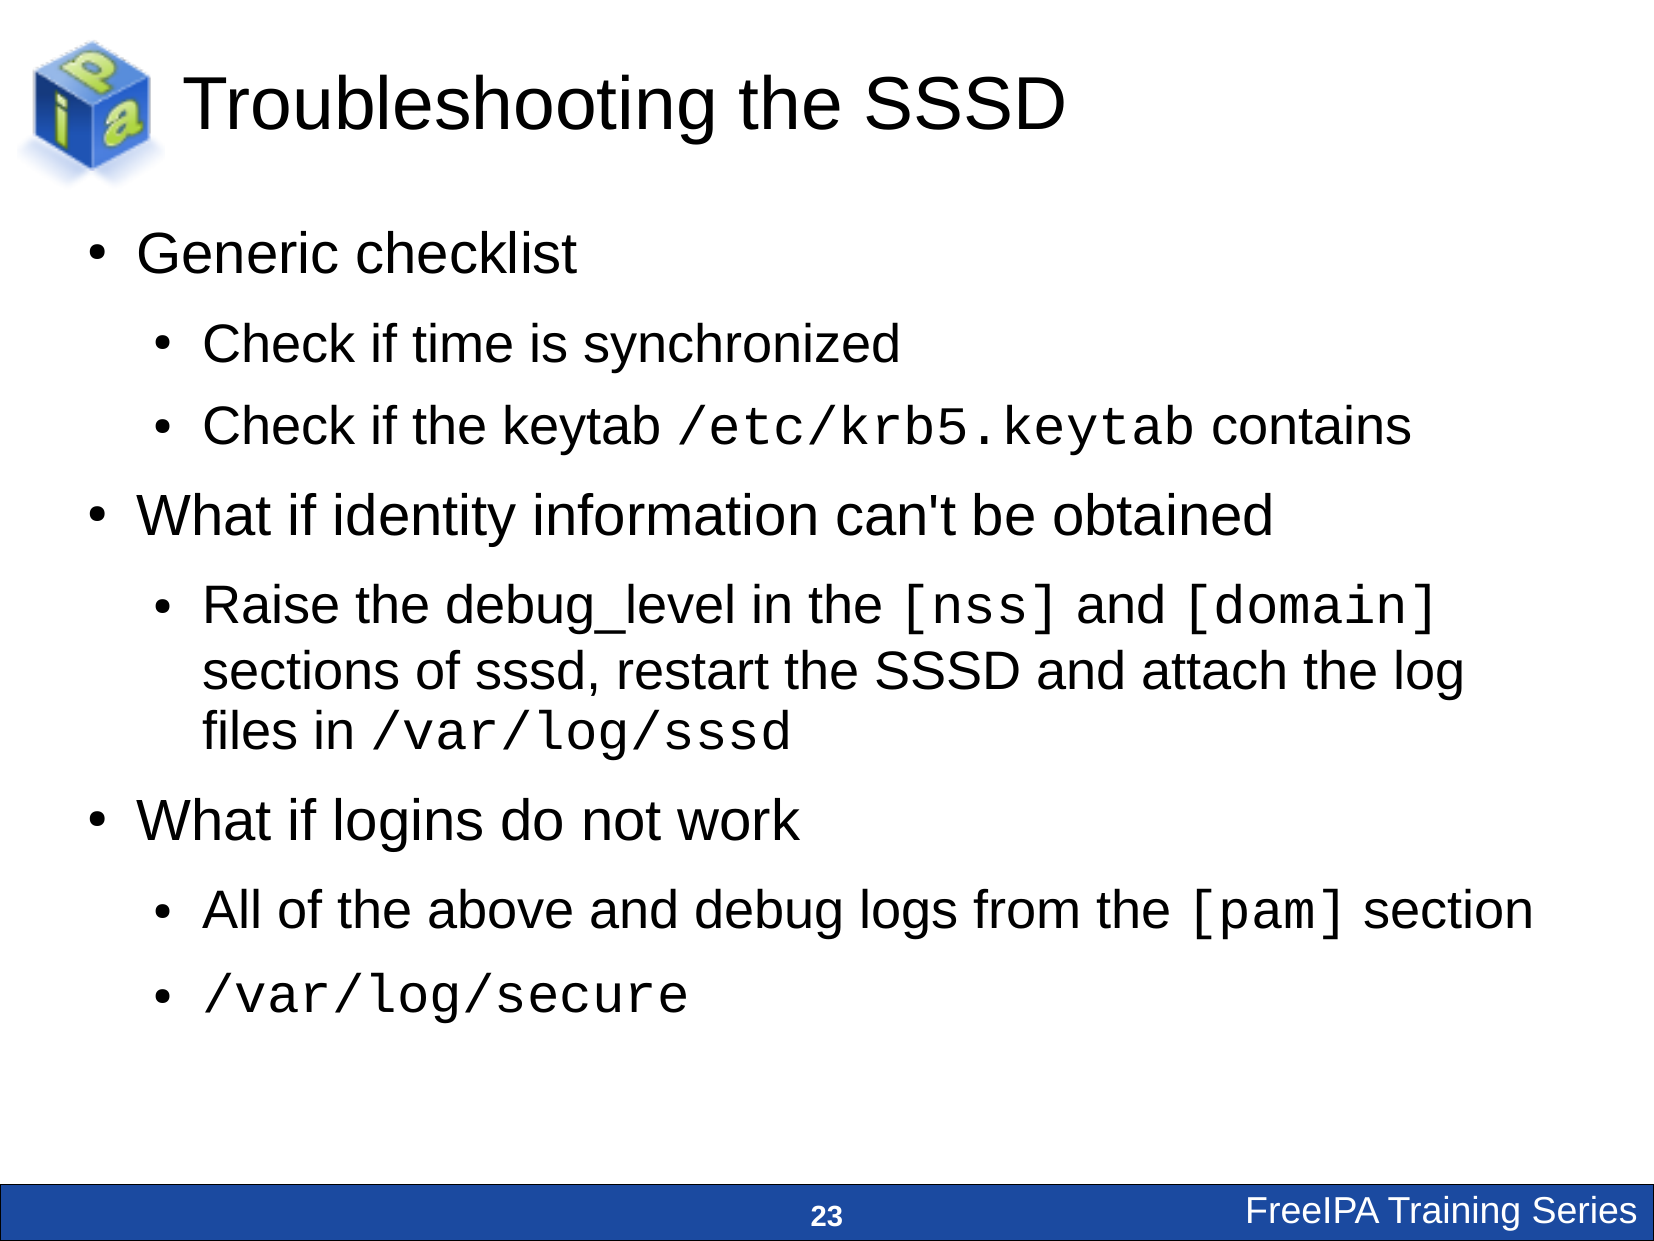

# Troubleshooting the SSSD
Generic checklist
Check if time is synchronized
Check if the keytab /etc/krb5.keytab contains
What if identity information can't be obtained
Raise the debug_level in the [nss] and [domain] sections of sssd, restart the SSSD and attach the log files in /var/log/sssd
What if logins do not work
All of the above and debug logs from the [pam] section
/var/log/secure
23